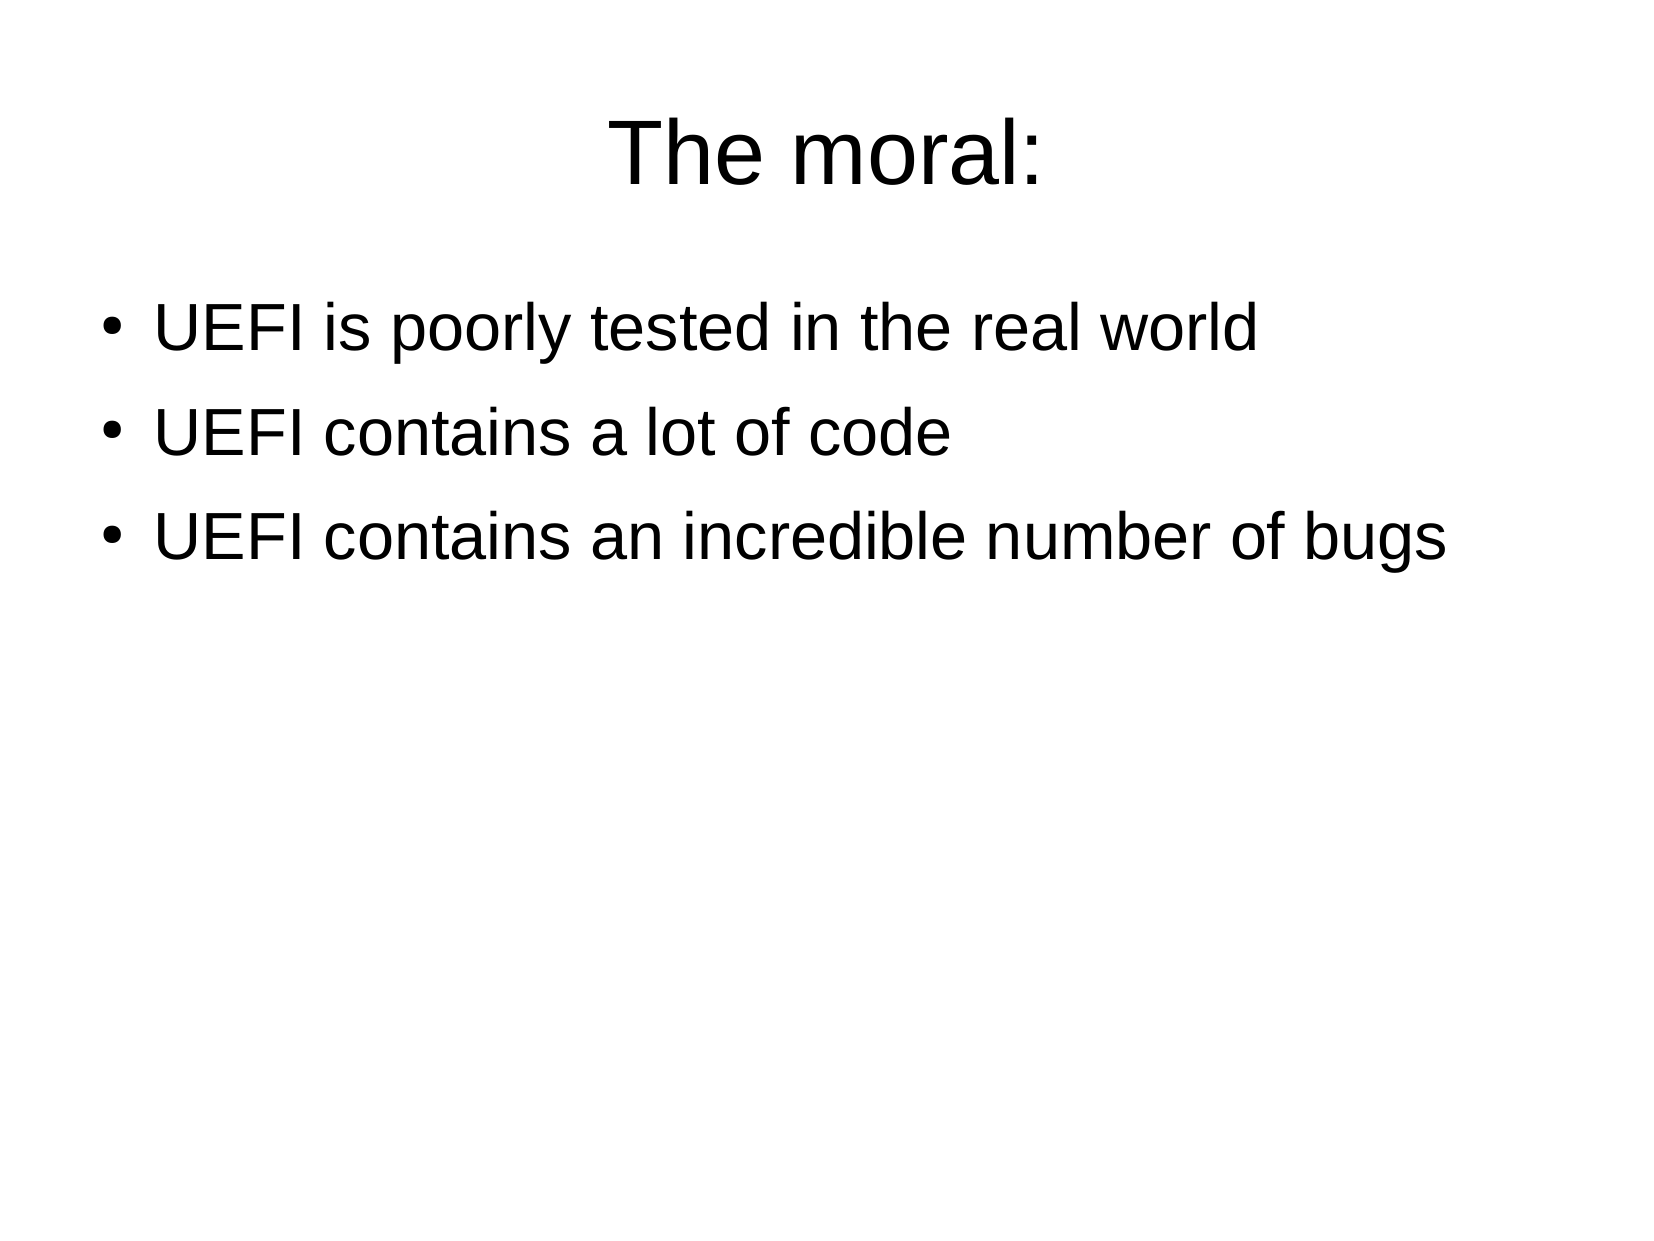

# The moral:
UEFI is poorly tested in the real world
UEFI contains a lot of code
UEFI contains an incredible number of bugs